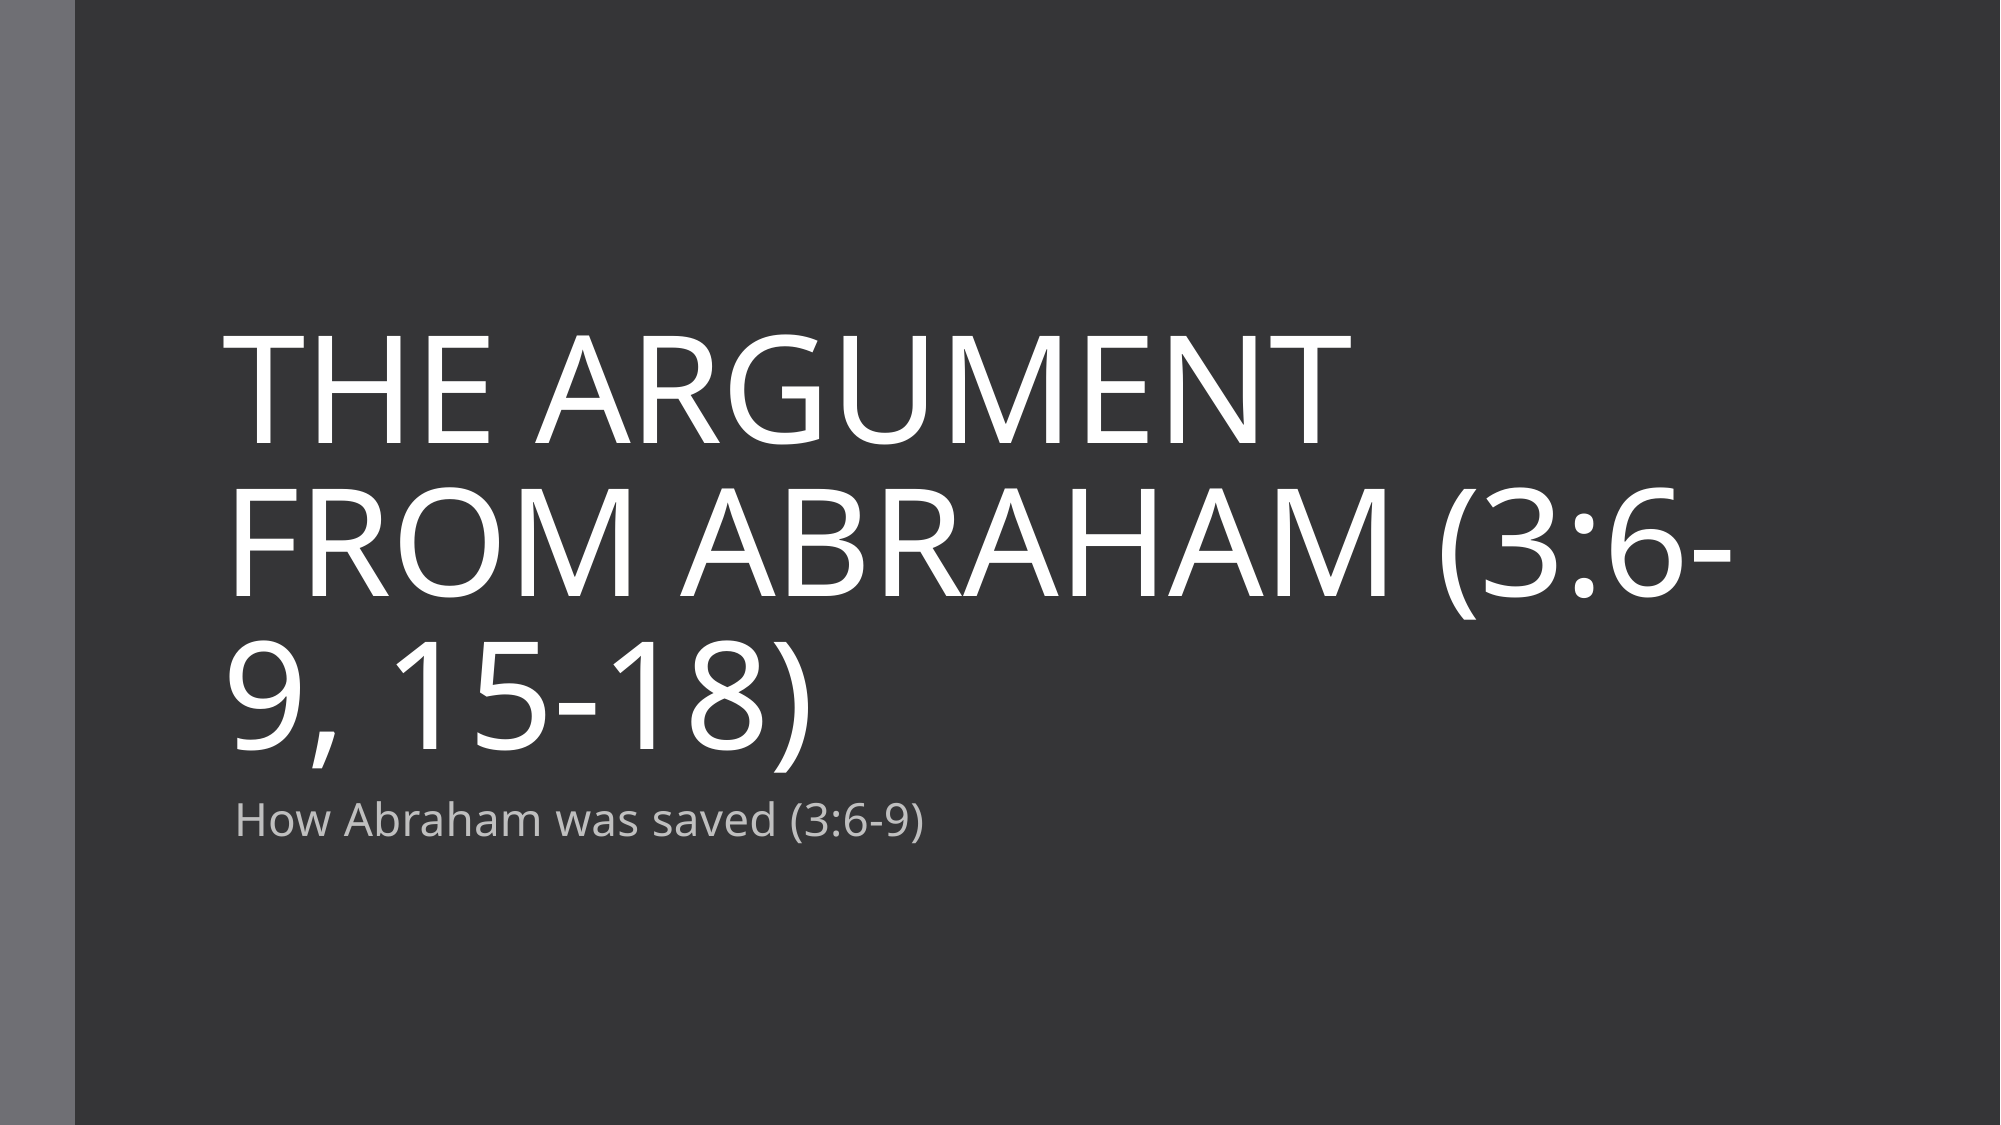

# THE ARGUMENT FROM ABRAHAM (3:6-9, 15-18)
 How Abraham was saved (3:6-9)